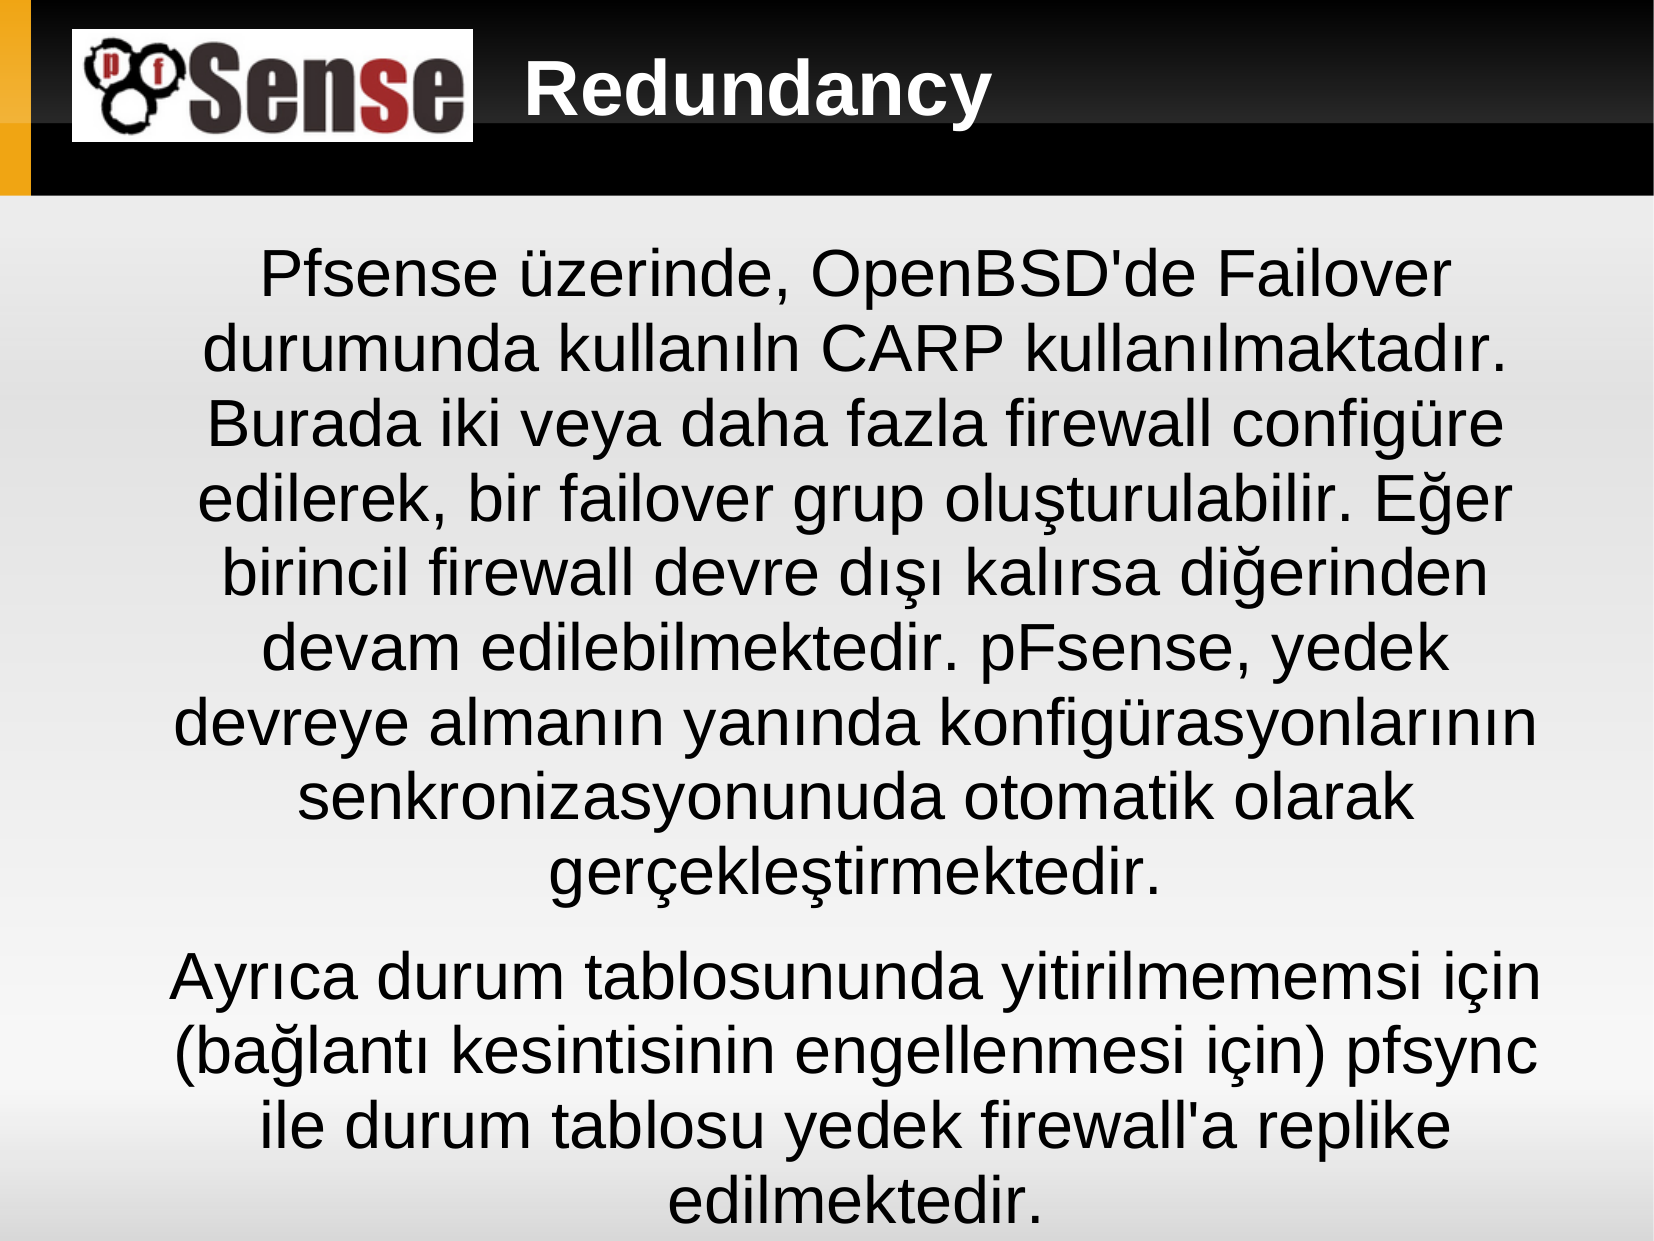

# Redundancy
Pfsense üzerinde, OpenBSD'de Failover durumunda kullanıln CARP kullanılmaktadır. Burada iki veya daha fazla firewall configüre edilerek, bir failover grup oluşturulabilir. Eğer birincil firewall devre dışı kalırsa diğerinden devam edilebilmektedir. pFsense, yedek devreye almanın yanında konfigürasyonlarının senkronizasyonunuda otomatik olarak gerçekleştirmektedir.
Ayrıca durum tablosununda yitirilmememsi için (bağlantı kesintisinin engellenmesi için) pfsync ile durum tablosu yedek firewall'a replike edilmektedir.